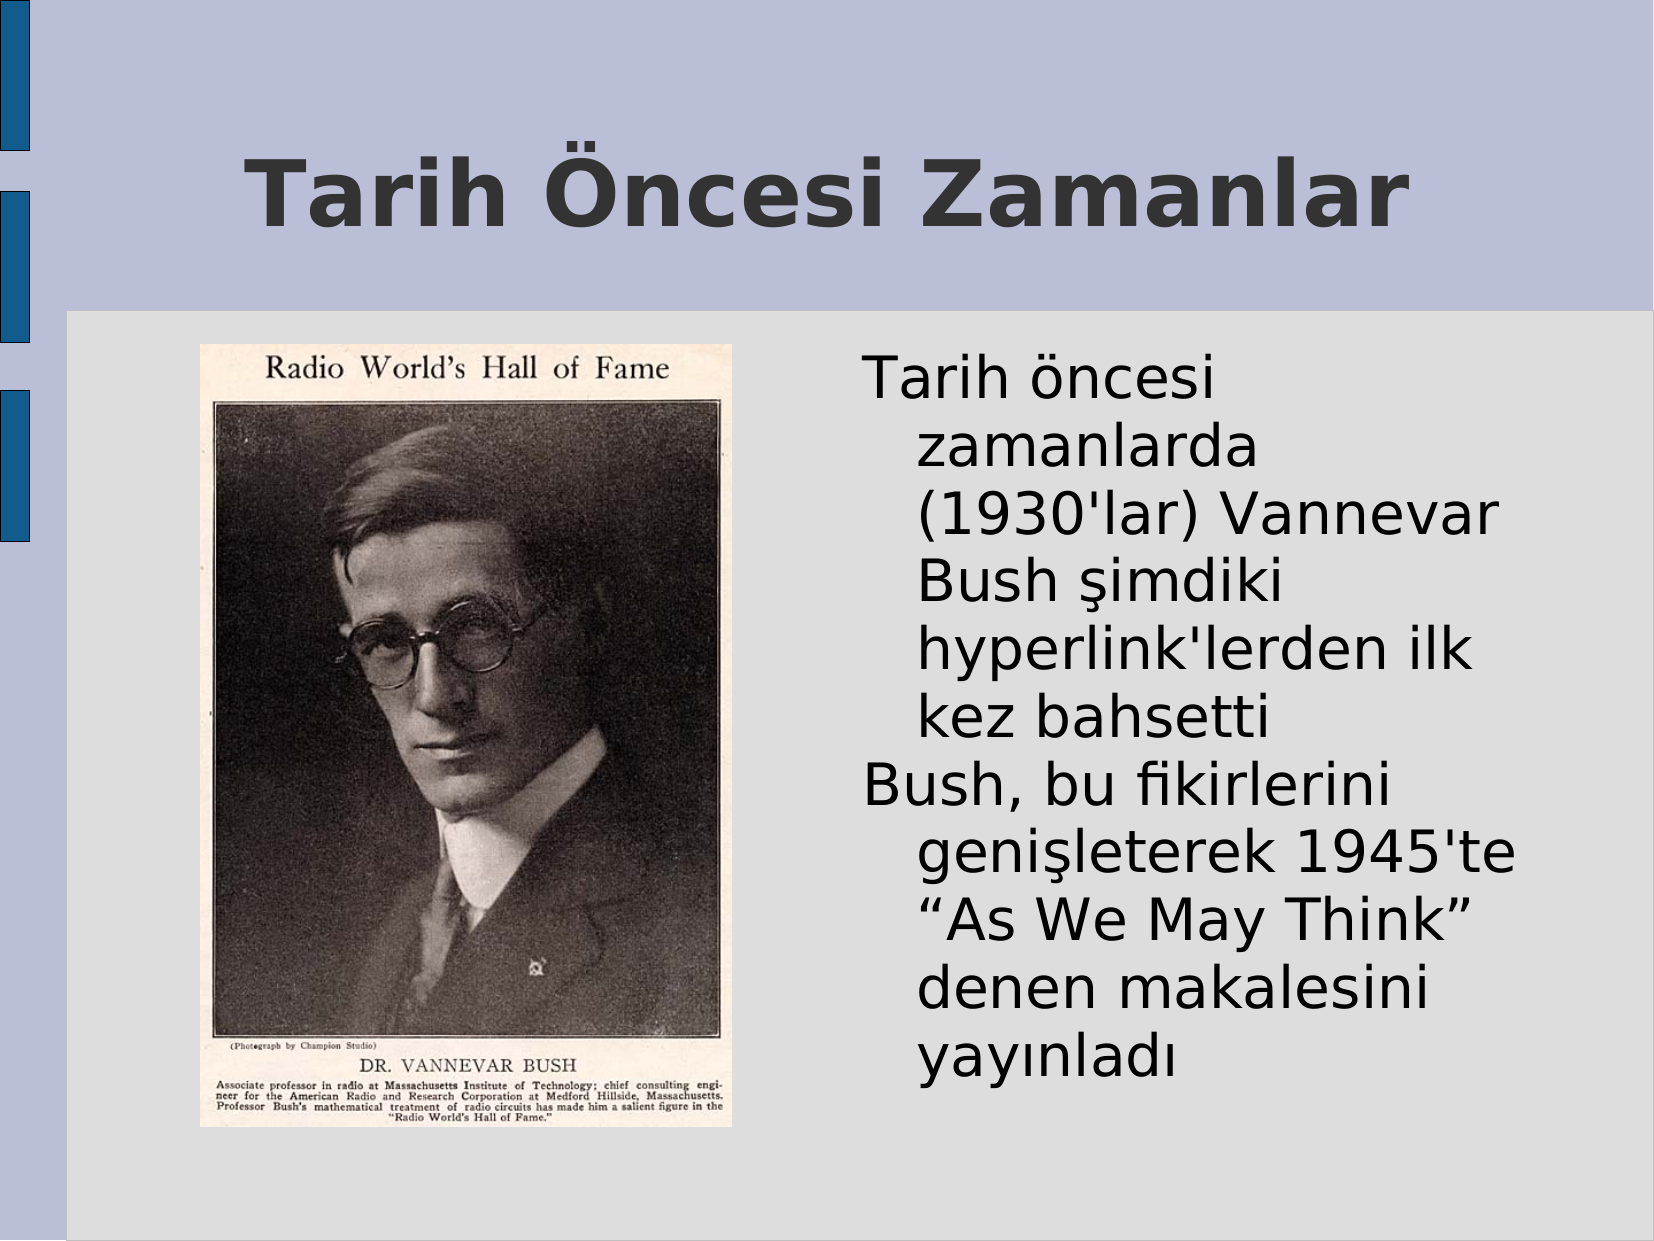

# Tarih Öncesi Zamanlar
Tarih öncesi zamanlarda (1930'lar) Vannevar Bush şimdiki hyperlink'lerden ilk kez bahsetti
Bush, bu fikirlerini genişleterek 1945'te “As We May Think” denen makalesini yayınladı